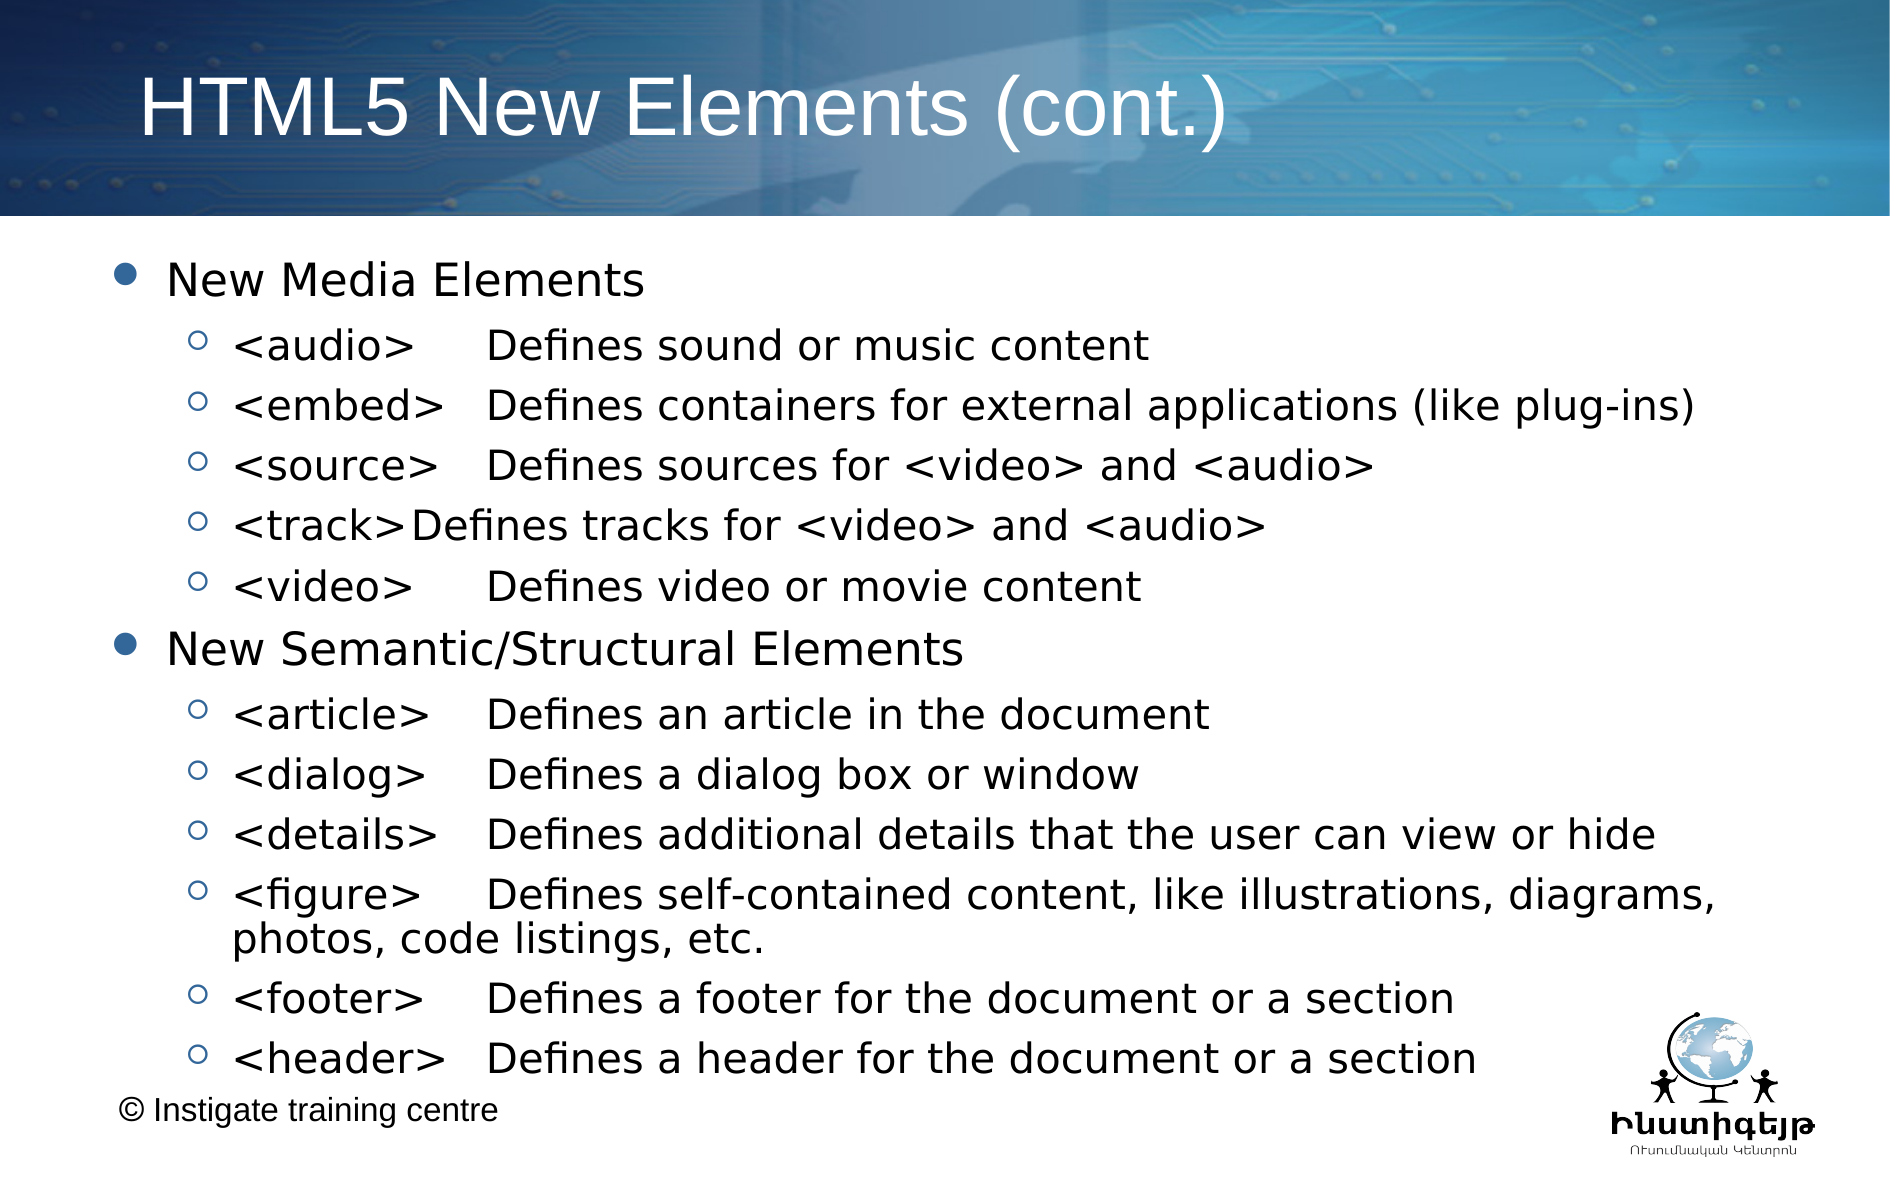

HTML5 New Elements (cont.)
# New Media Elements
<audio>	Defines sound or music content
<embed>	Defines containers for external applications (like plug-ins)
<source>	Defines sources for <video> and <audio>
<track>	Defines tracks for <video> and <audio>
<video>	Defines video or movie content
New Semantic/Structural Elements
<article>	Defines an article in the document
<dialog>	Defines a dialog box or window
<details>	Defines additional details that the user can view or hide
<figure>	Defines self-contained content, like illustrations, diagrams, photos, code listings, etc.
<footer>	Defines a footer for the document or a section
<header>	Defines a header for the document or a section